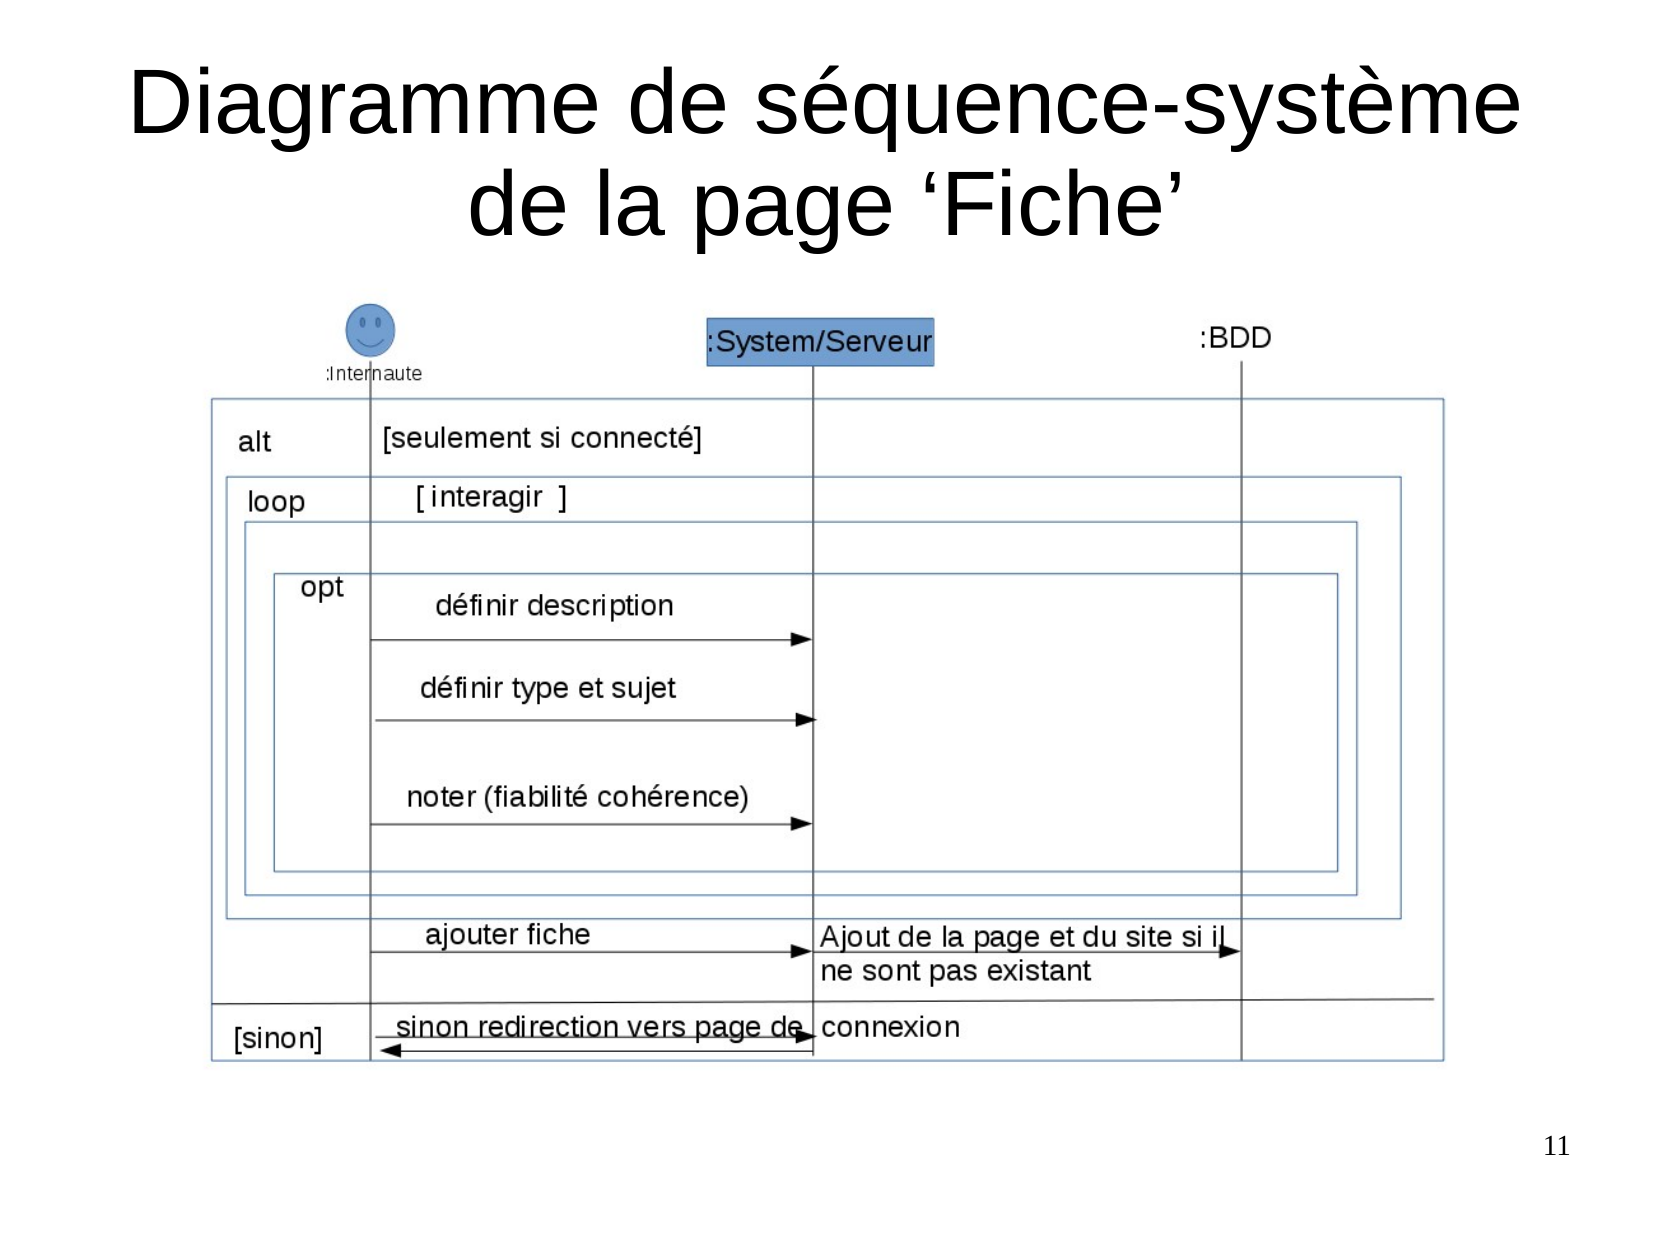

# Diagramme de séquence-système de la page ‘Fiche’
11